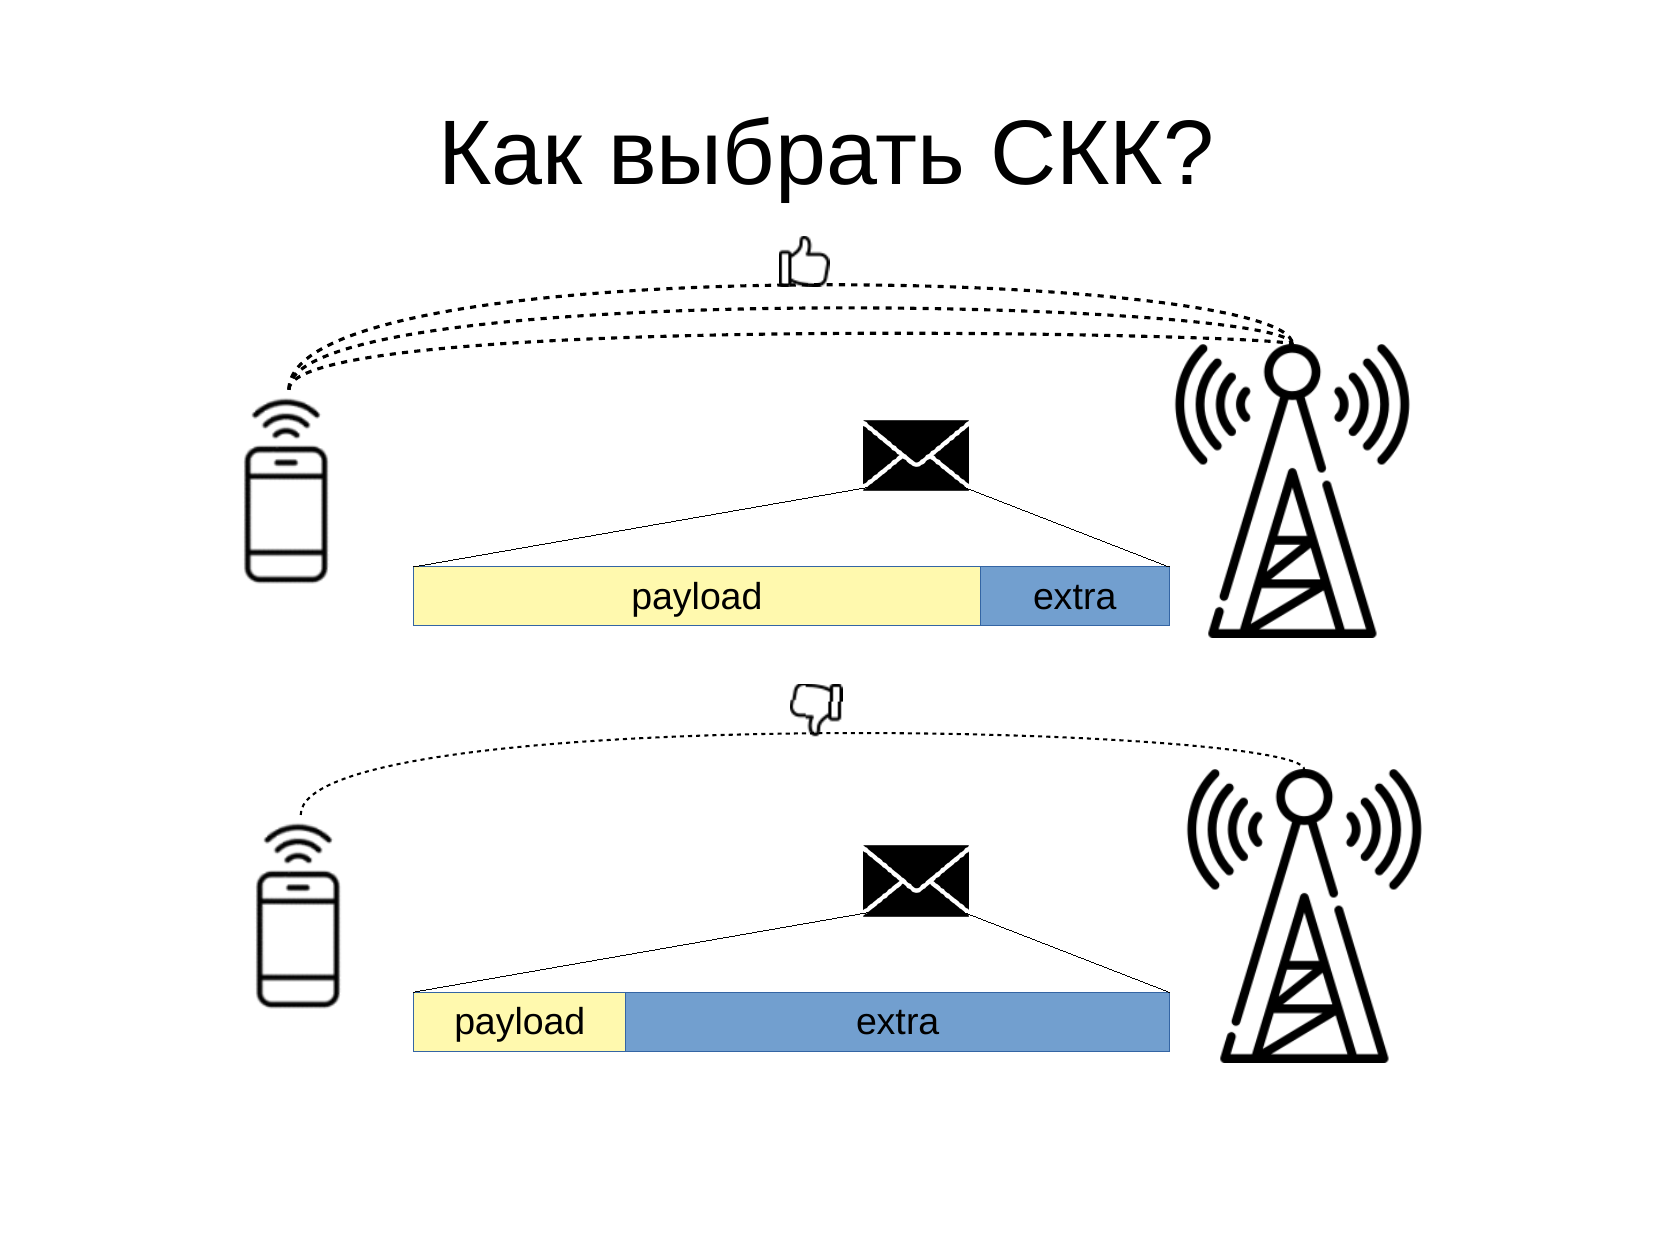

# Как выбрать СКК?
payload
extra
payload
extra